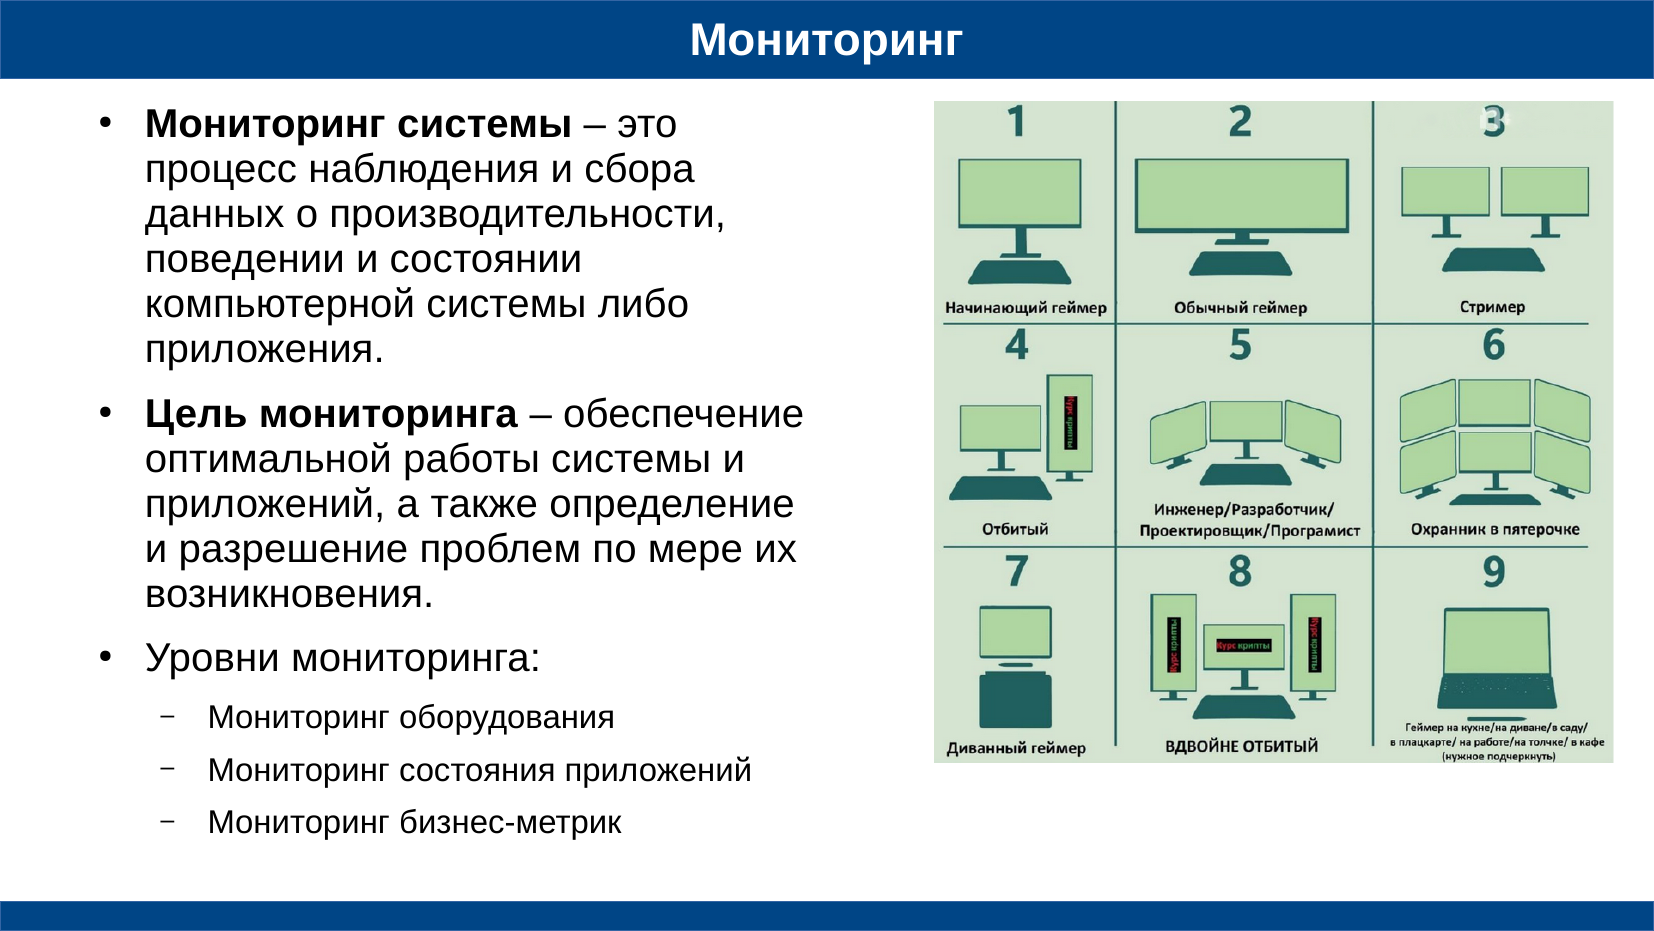

# Мониторинг
Мониторинг системы – это процесс наблюдения и сбора данных о производительности, поведении и состоянии компьютерной системы либо приложения.
Цель мониторинга – обеспечение оптимальной работы системы и приложений, а также определение и разрешение проблем по мере их возникновения.
Уровни мониторинга:
Мониторинг оборудования
Мониторинг состояния приложений
Мониторинг бизнес-метрик